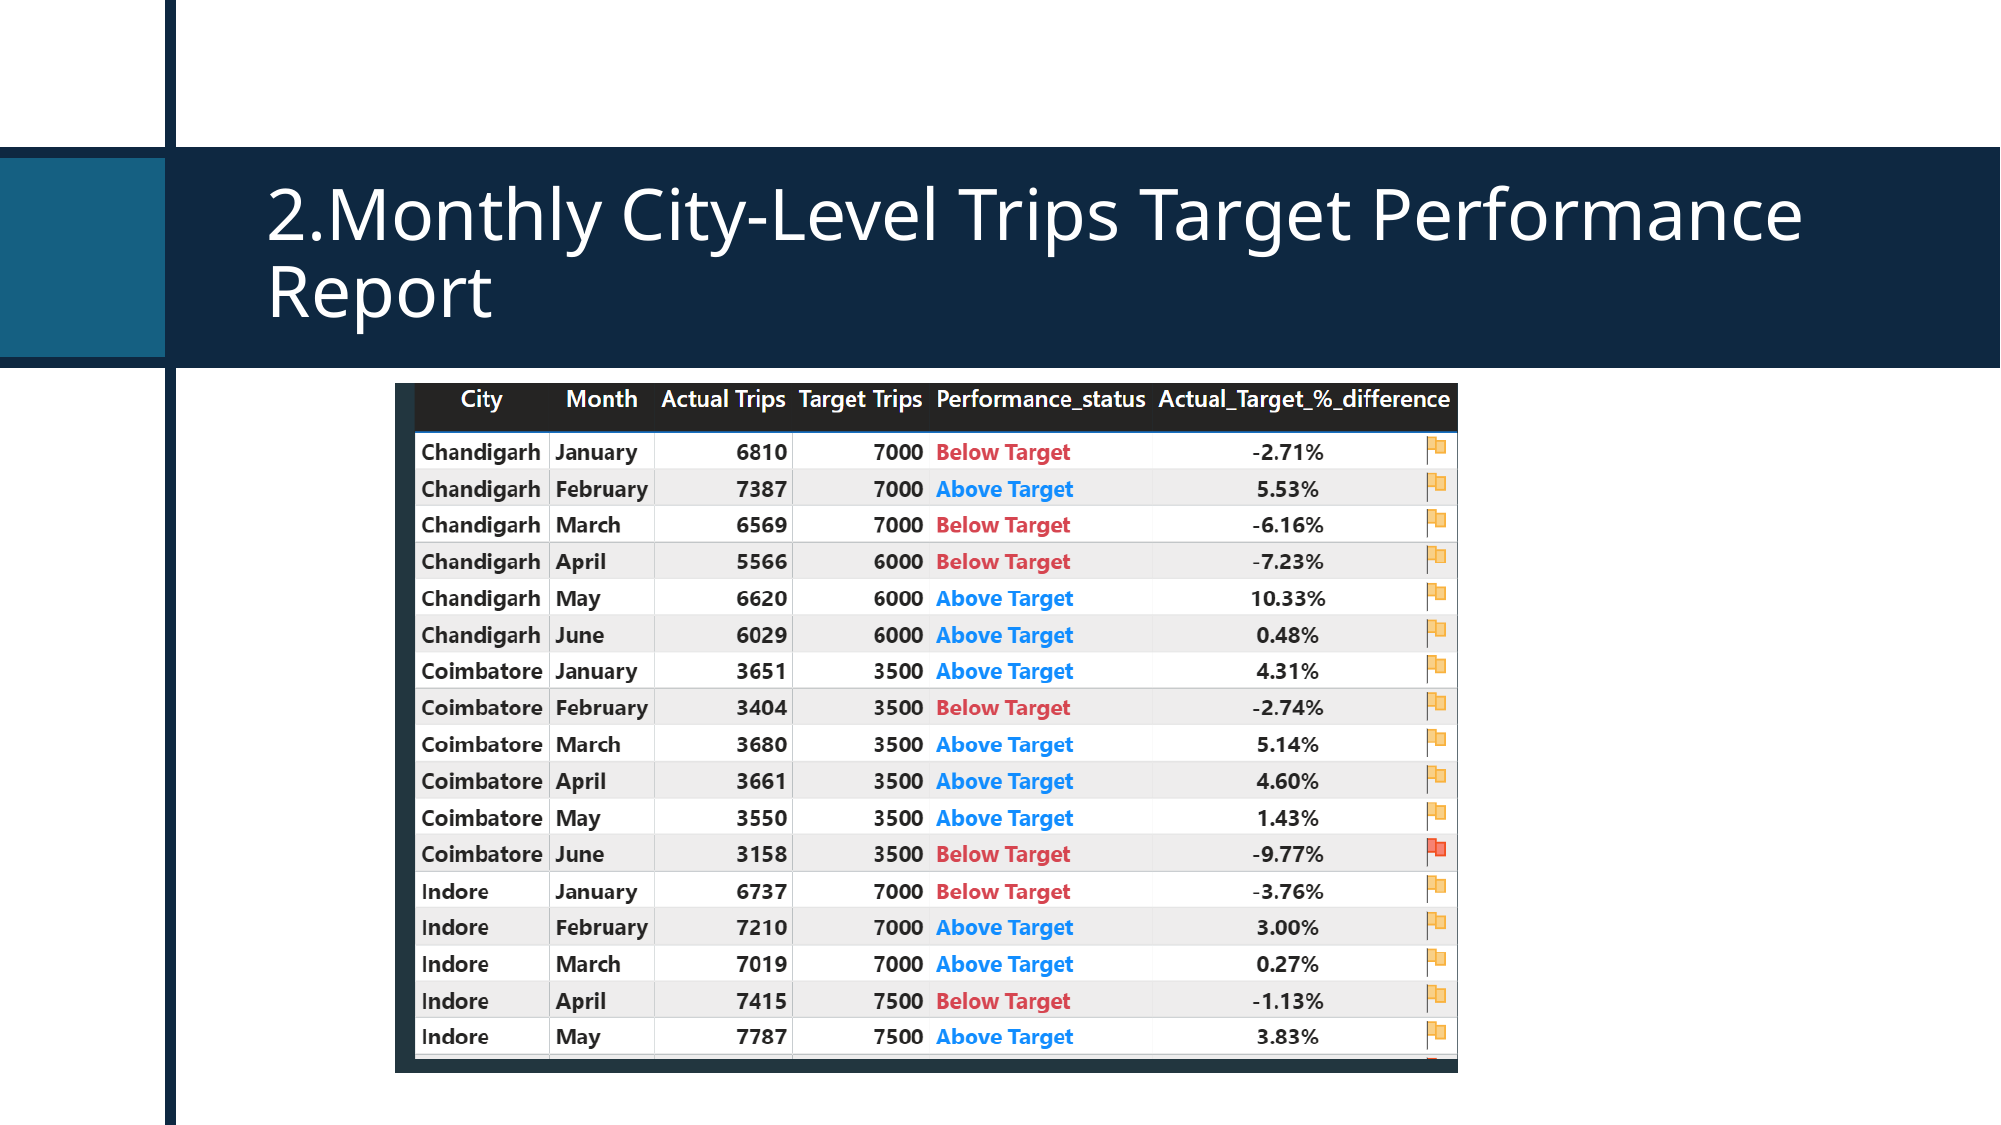

# 2.Monthly City-Level Trips Target Performance Report